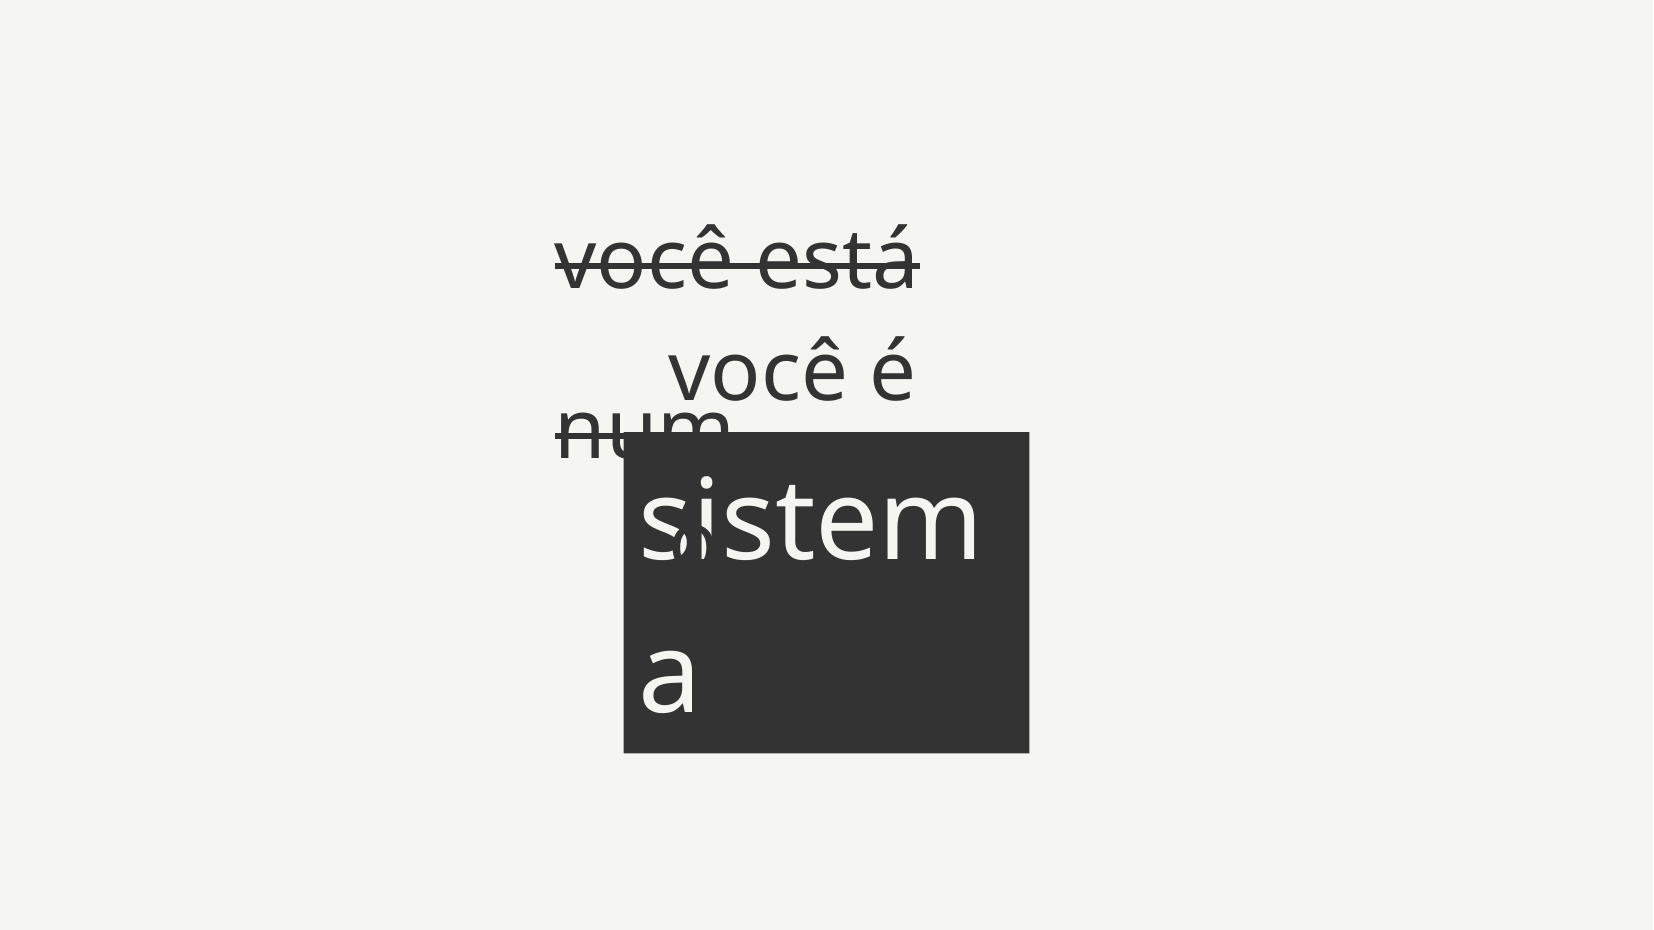

você está num
você é o
sistema